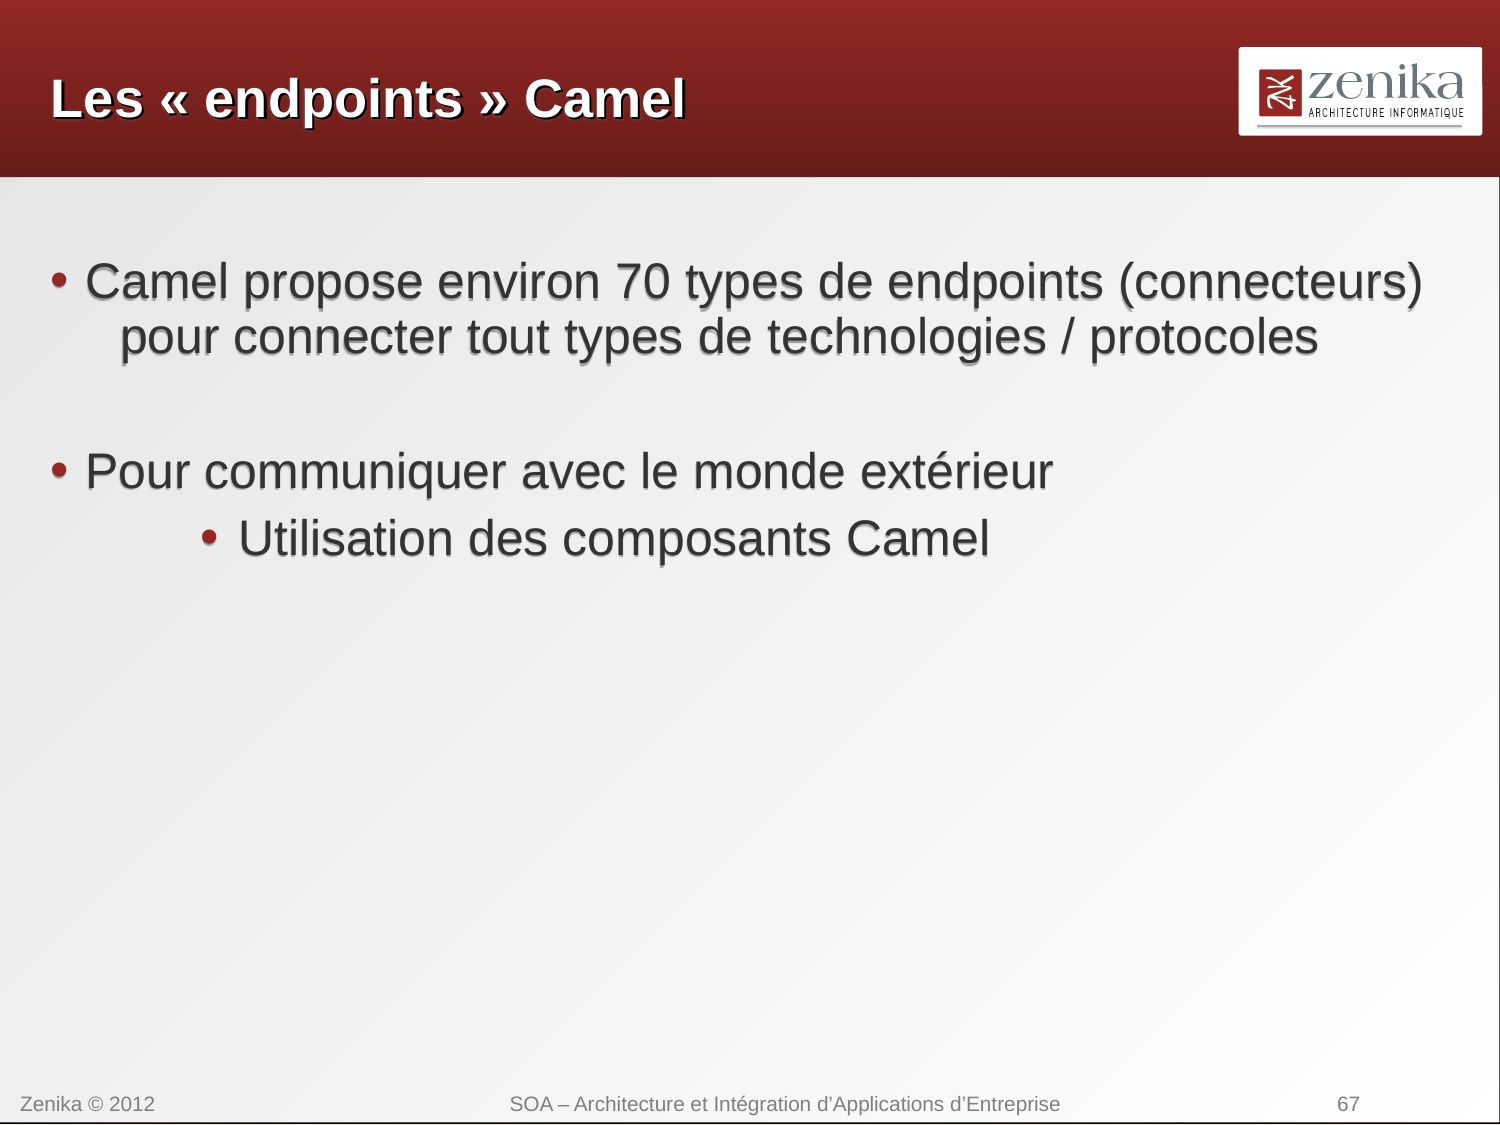

# Les « endpoints » Camel
Camel propose environ 70 types de endpoints (connecteurs) pour connecter tout types de technologies / protocoles
Pour communiquer avec le monde extérieur
Utilisation des composants Camel